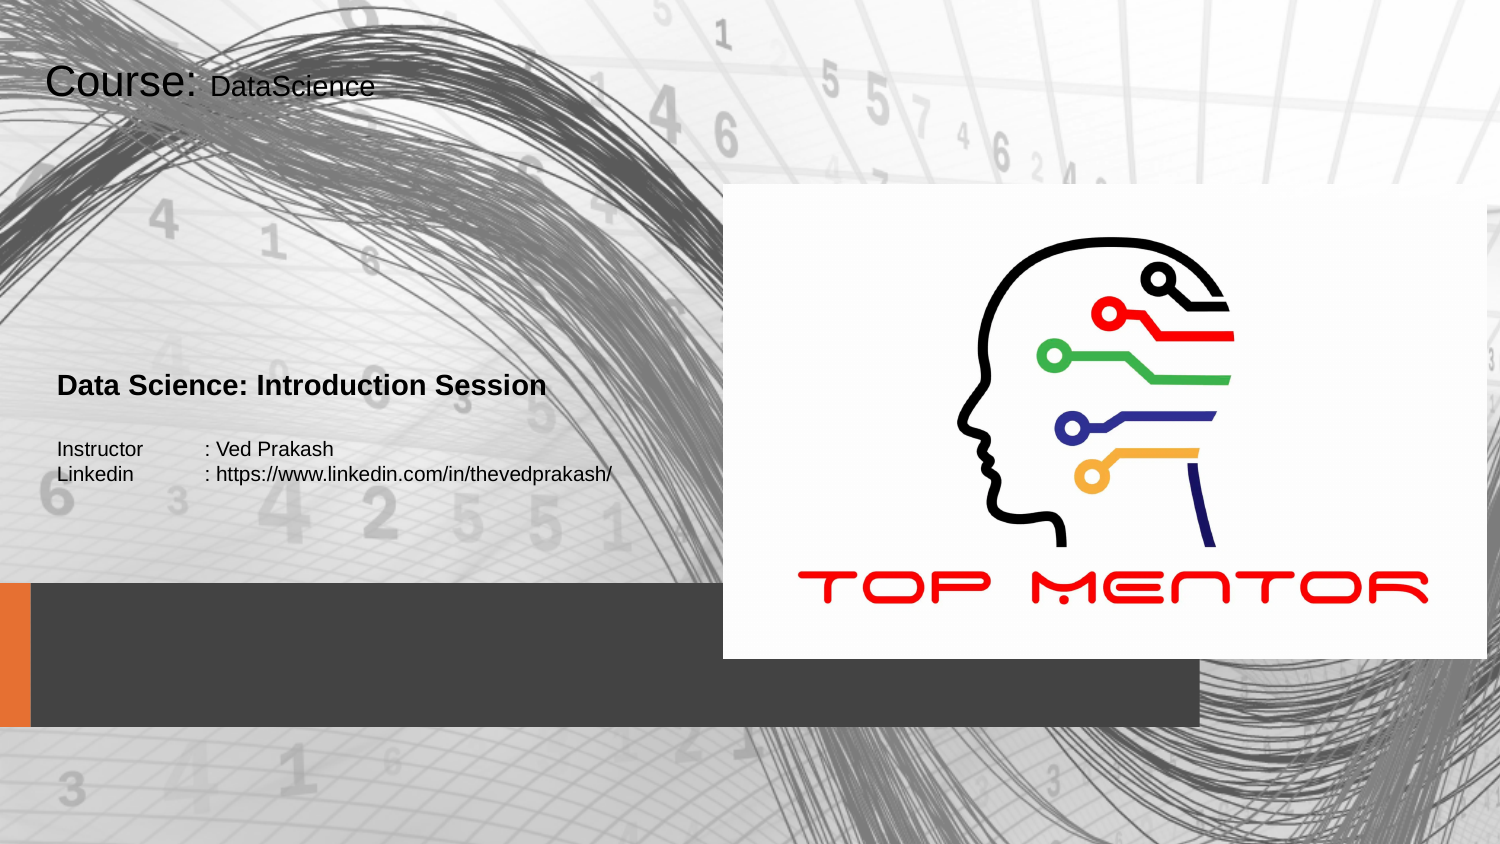

# Course: DataScience
Data Science: Introduction Session
Instructor 	: Ved Prakash
Linkedin	: https://www.linkedin.com/in/thevedprakash/
www.rapidminer.com
Free Download